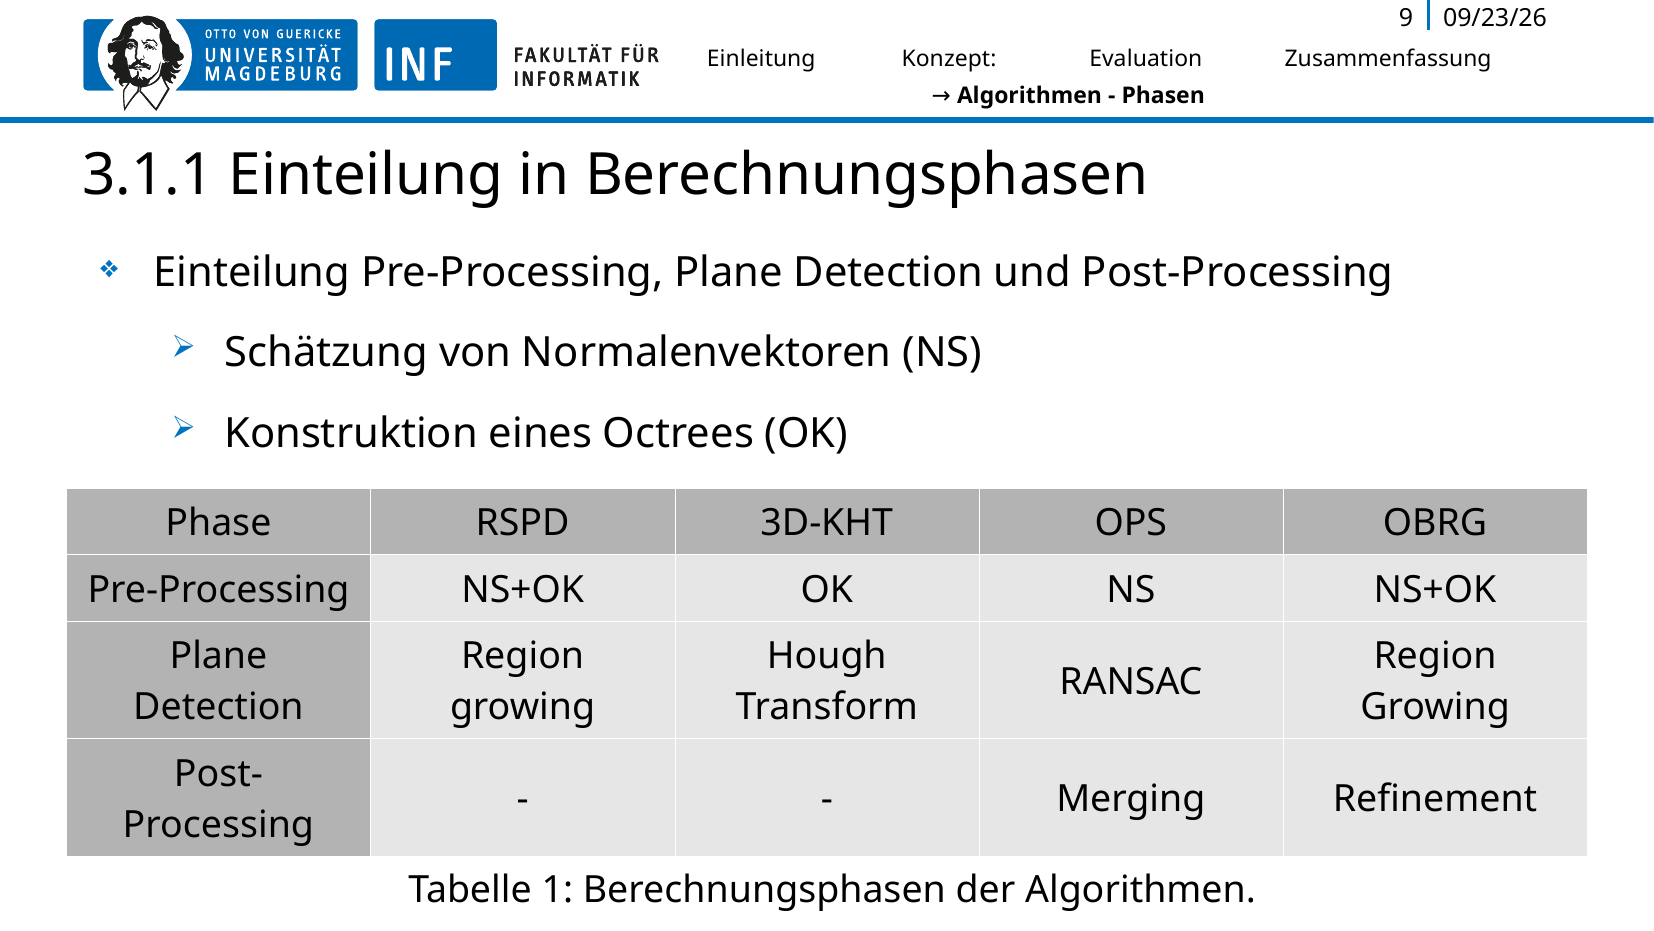

# 3.1.1 Einteilung in Berechnungsphasen
Einteilung Pre-Processing, Plane Detection und Post-Processing
Schätzung von Normalenvektoren (NS)
Konstruktion eines Octrees (OK)
| Phase | RSPD | 3D-KHT | OPS | OBRG |
| --- | --- | --- | --- | --- |
| Pre-Processing | NS+OK | OK | NS | NS+OK |
| Plane Detection | Region growing | Hough Transform | RANSAC | Region Growing |
| Post-Processing | - | - | Merging | Refinement |
Tabelle 1: Berechnungsphasen der Algorithmen.